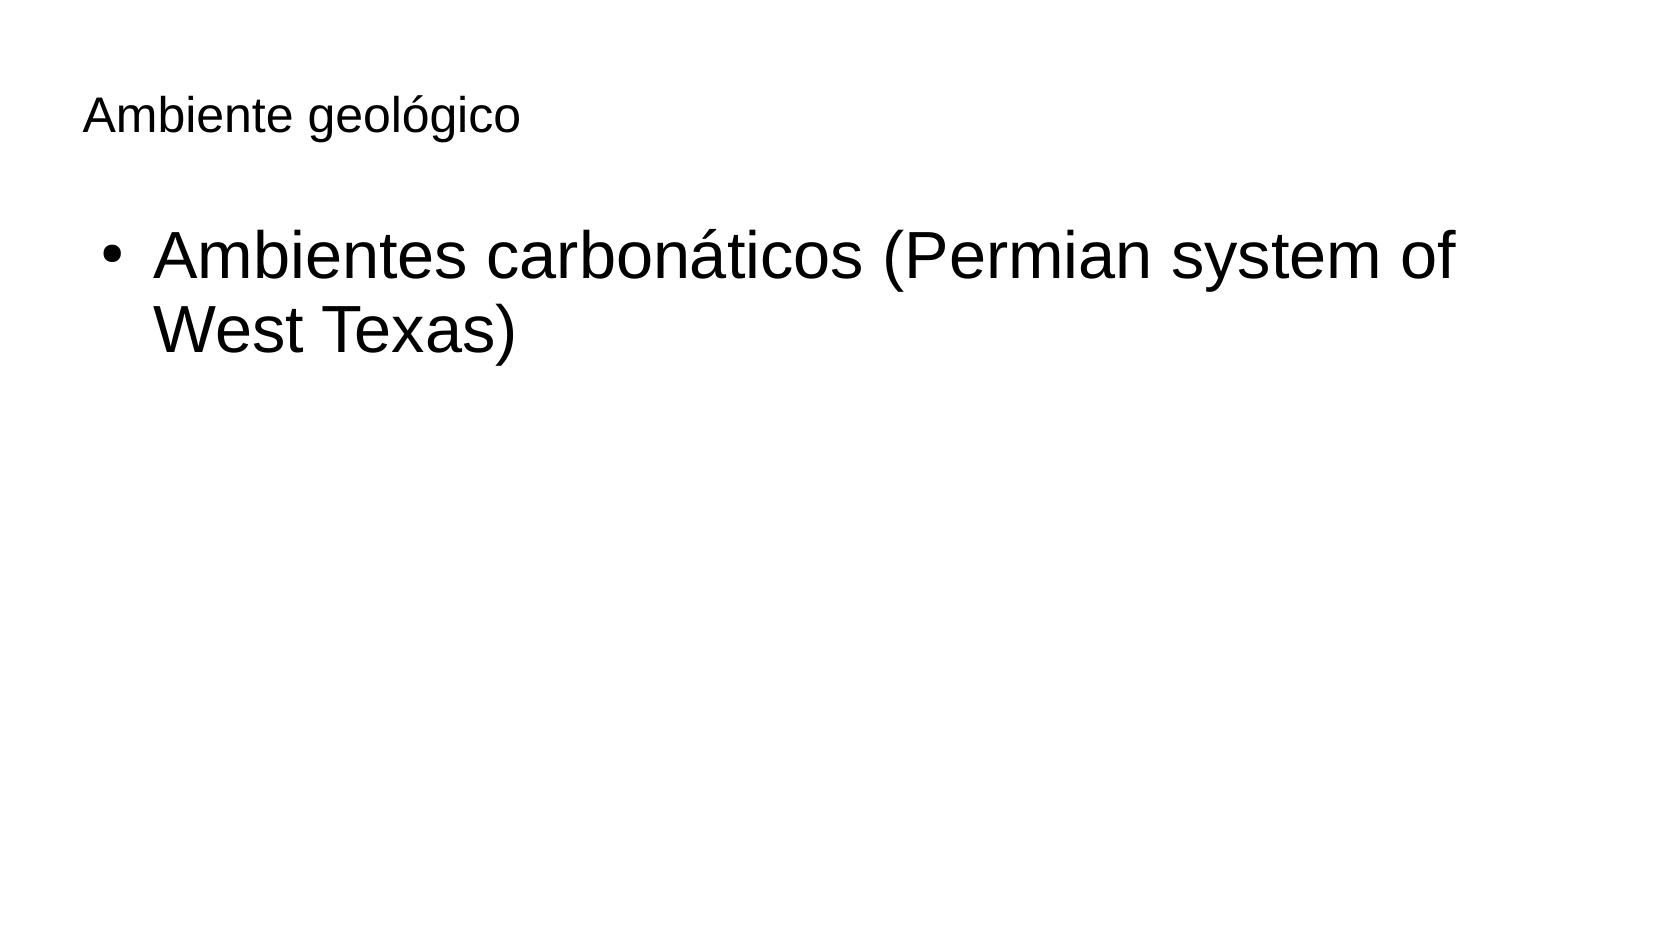

# Ambiente geológico
Ambientes carbonáticos (Permian system of West Texas)